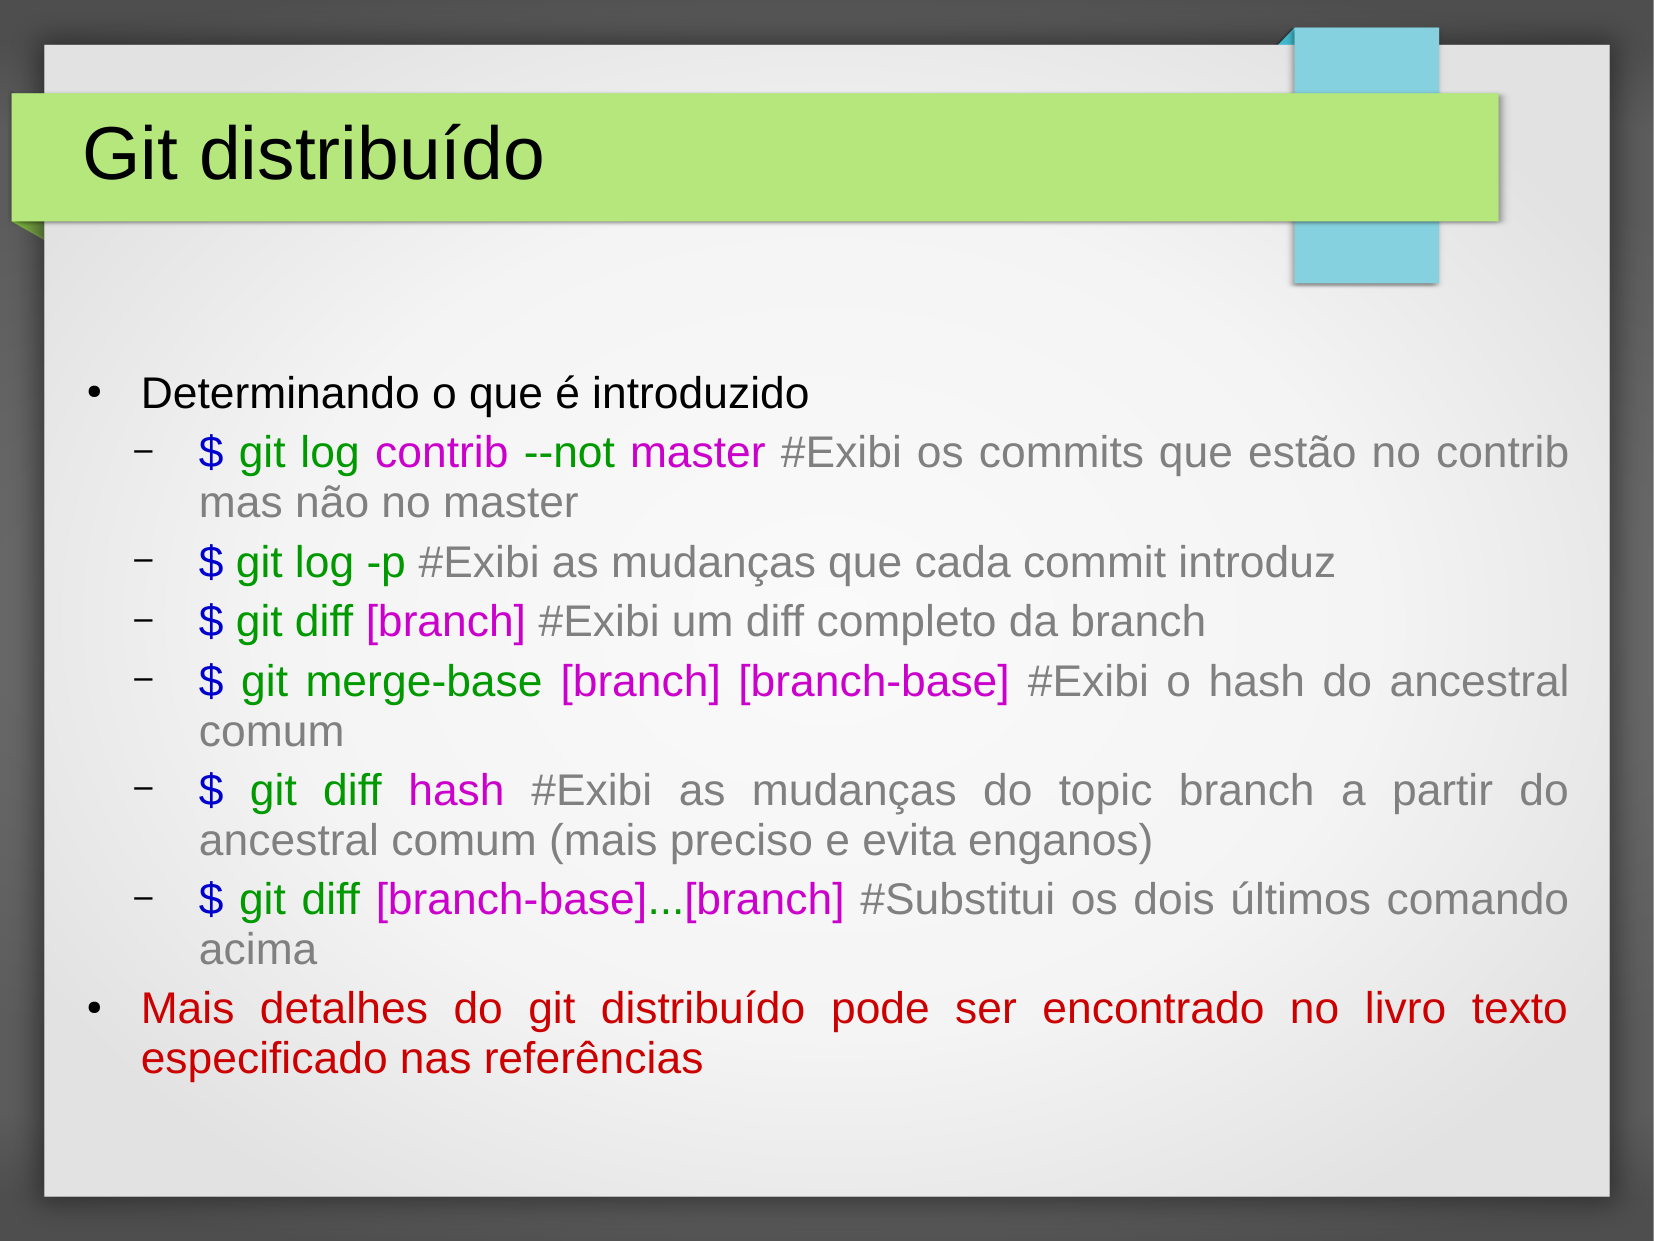

# Git distribuído
Determinando o que é introduzido
$ git log contrib --not master #Exibi os commits que estão no contrib mas não no master
$ git log -p #Exibi as mudanças que cada commit introduz
$ git diff [branch] #Exibi um diff completo da branch
$ git merge-base [branch] [branch-base] #Exibi o hash do ancestral comum
$ git diff hash #Exibi as mudanças do topic branch a partir do ancestral comum (mais preciso e evita enganos)
$ git diff [branch-base]...[branch] #Substitui os dois últimos comando acima
Mais detalhes do git distribuído pode ser encontrado no livro texto especificado nas referências